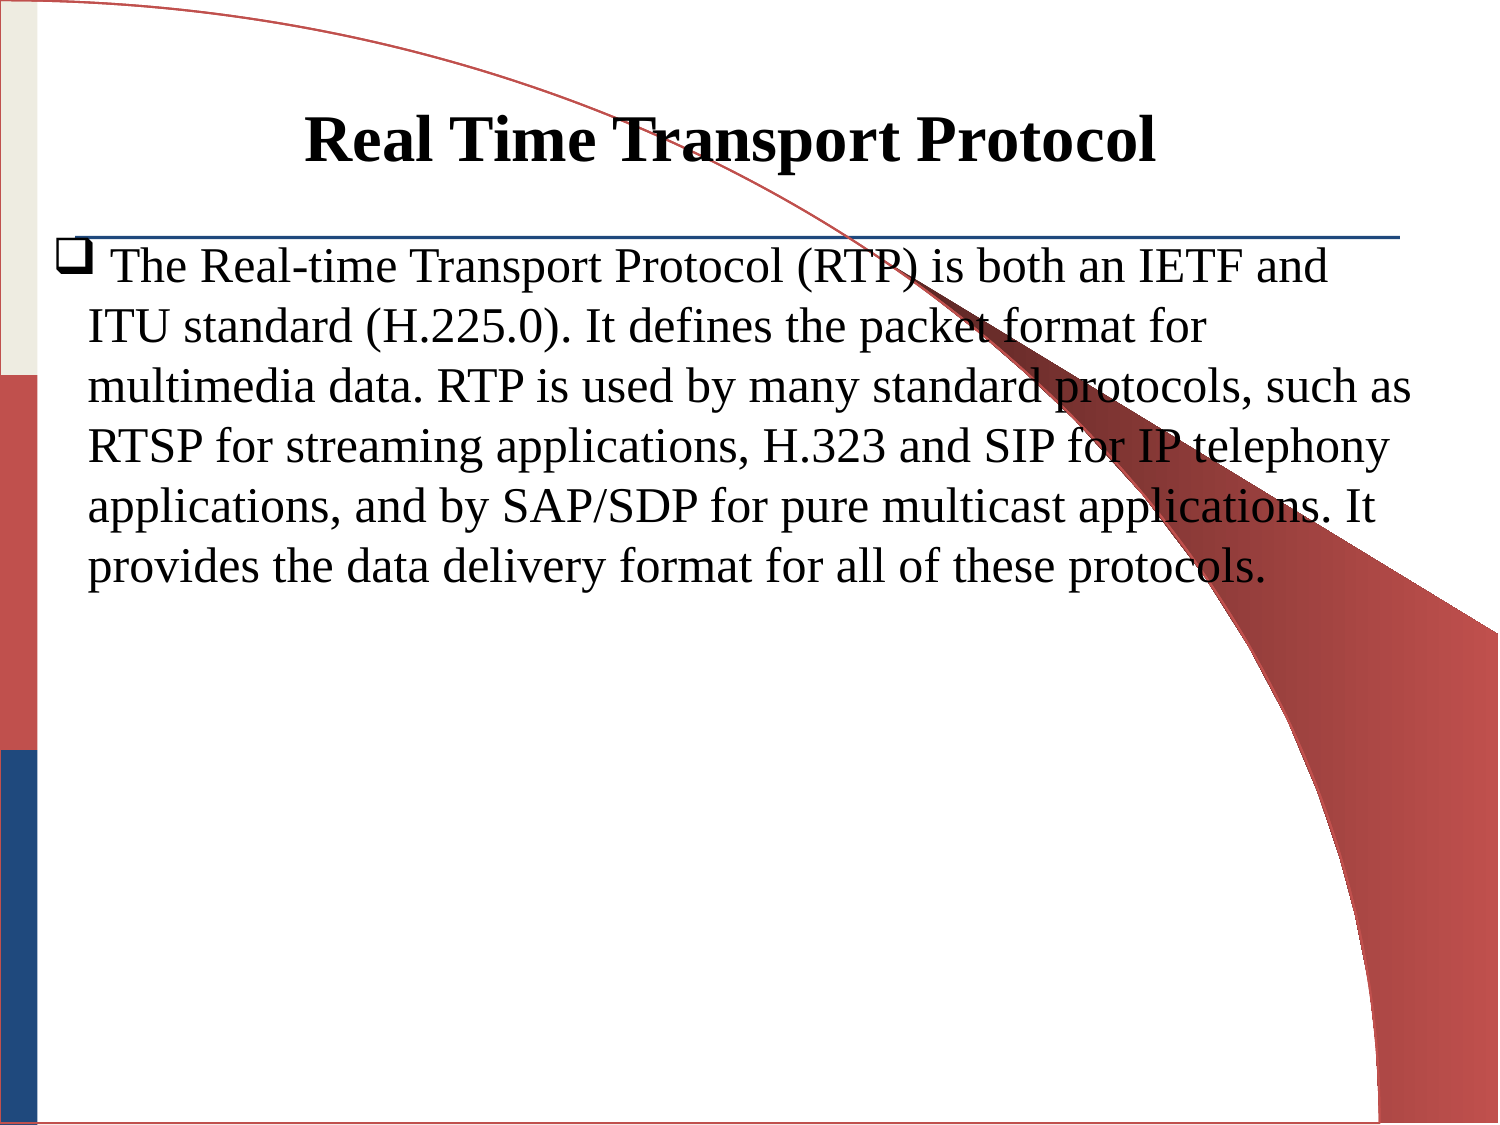

Real Time Transport Protocol
 The Real-time Transport Protocol (RTP) is both an IETF and ITU standard (H.225.0). It defines the packet format for multimedia data. RTP is used by many standard protocols, such as RTSP for streaming applications, H.323 and SIP for IP telephony applications, and by SAP/SDP for pure multicast applications. It provides the data delivery format for all of these protocols.